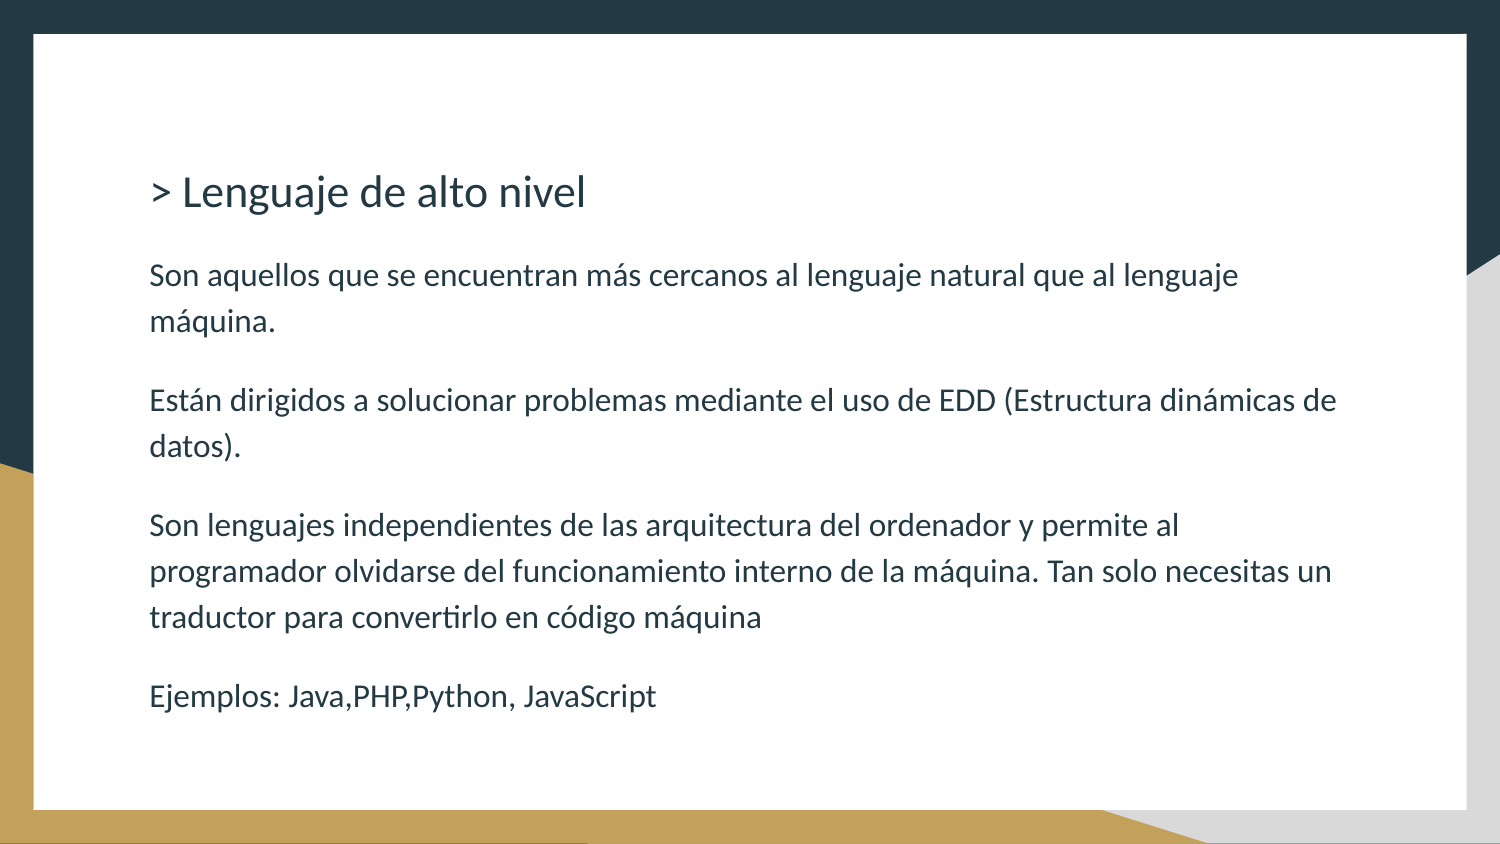

# > Lenguaje de alto nivel
Son aquellos que se encuentran más cercanos al lenguaje natural que al lenguaje máquina.
Están dirigidos a solucionar problemas mediante el uso de EDD (Estructura dinámicas de datos).
Son lenguajes independientes de las arquitectura del ordenador y permite al programador olvidarse del funcionamiento interno de la máquina. Tan solo necesitas un traductor para convertirlo en código máquina
Ejemplos: Java,PHP,Python, JavaScript